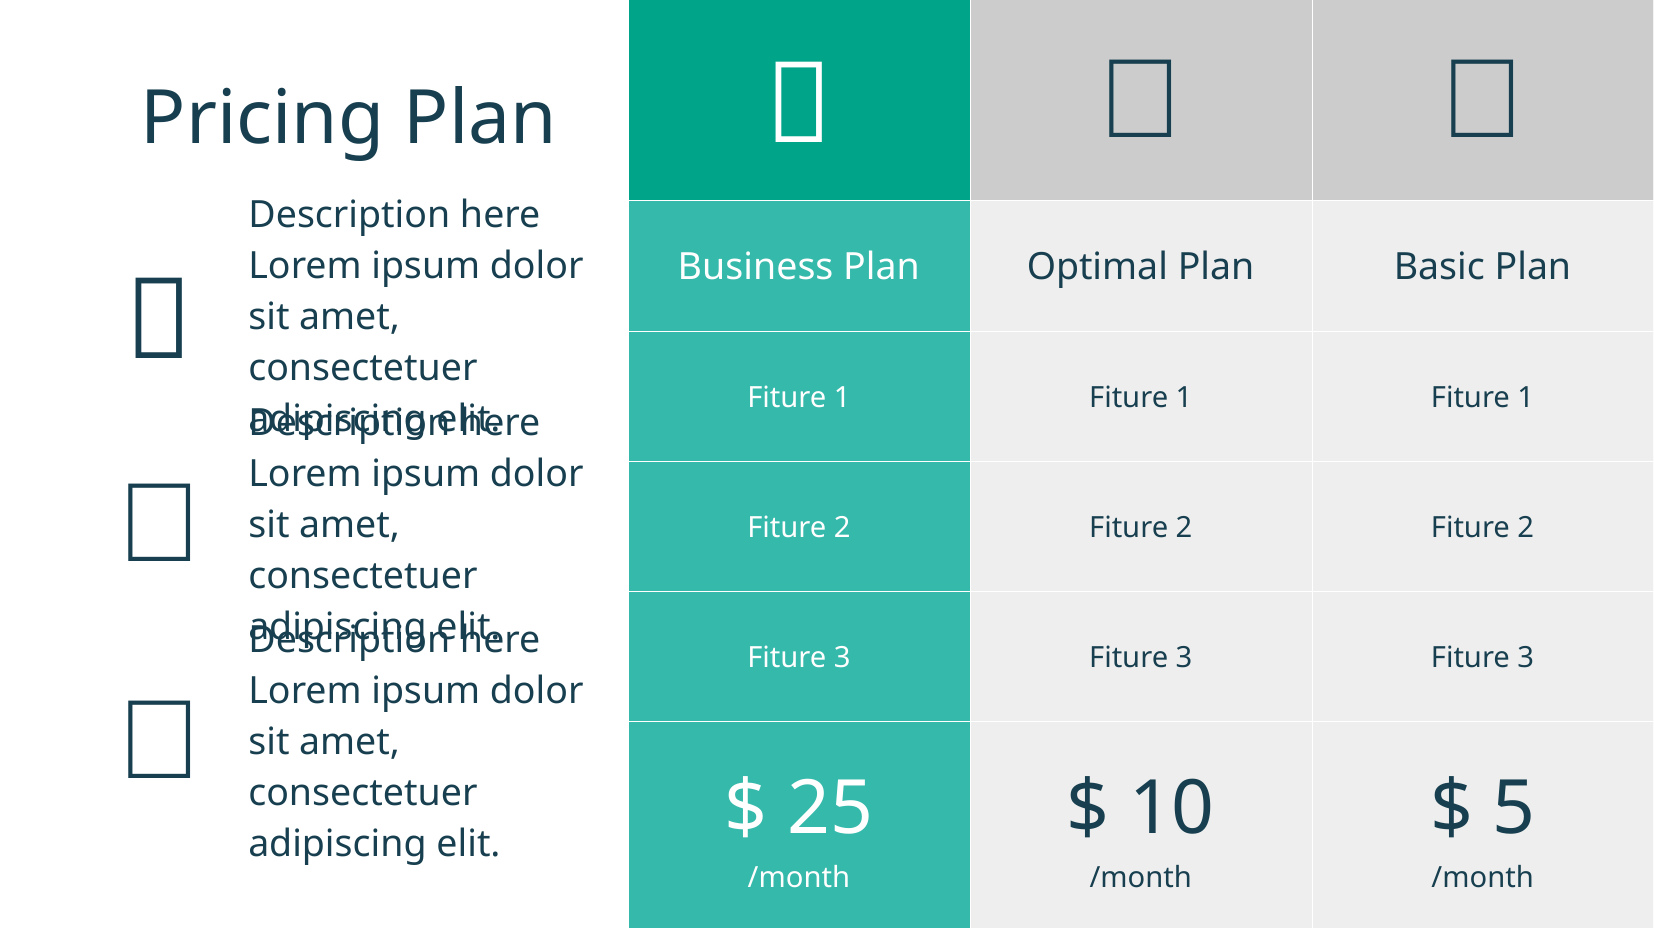

|  |  |  |
| --- | --- | --- |
| Business Plan | Optimal Plan | Basic Plan |
| Fiture 1 | Fiture 1 | Fiture 1 |
| Fiture 2 | Fiture 2 | Fiture 2 |
| Fiture 3 | Fiture 3 | Fiture 3 |
| $ 25 /month | $ 10 /month | $ 5 /month |
# Pricing Plan
Description here
Lorem ipsum dolor sit amet, consectetuer adipiscing elit.

Description here
Lorem ipsum dolor sit amet, consectetuer adipiscing elit.

Description here
Lorem ipsum dolor sit amet, consectetuer adipiscing elit.
